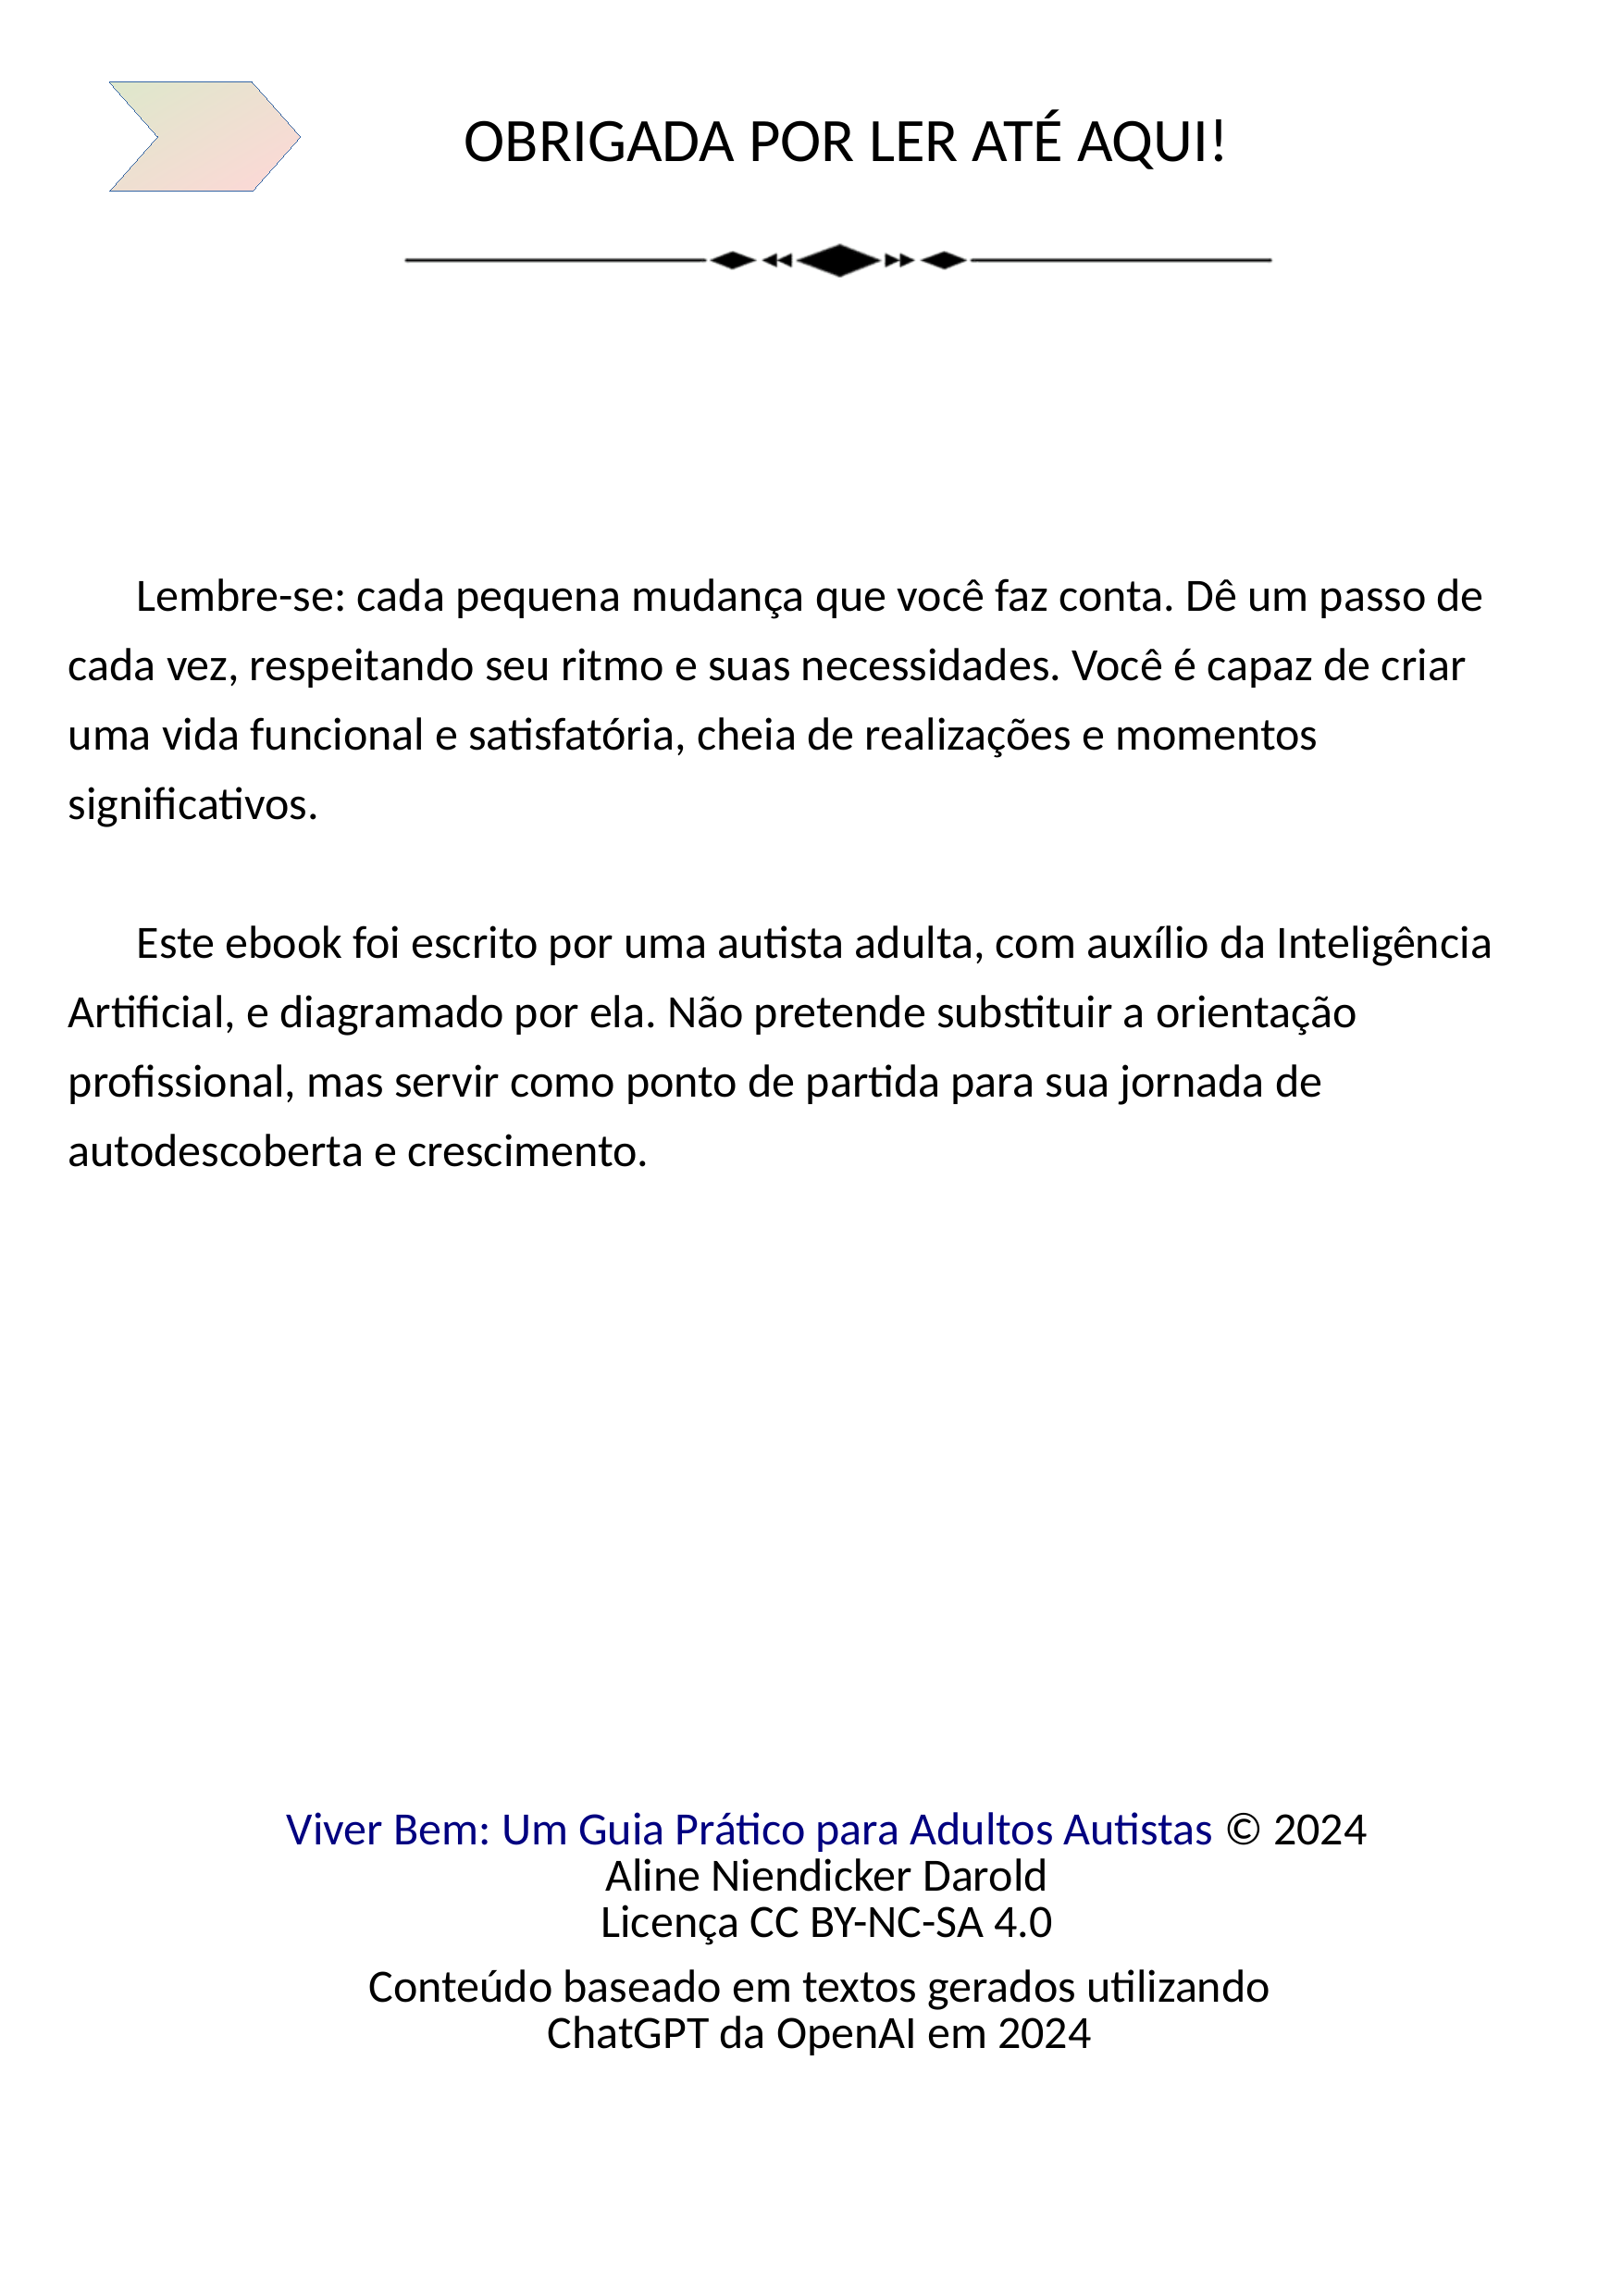

Obrigada por ler até aqui!
	Lembre-se: cada pequena mudança que você faz conta. Dê um passo de cada vez, respeitando seu ritmo e suas necessidades. Você é capaz de criar uma vida funcional e satisfatória, cheia de realizações e momentos significativos.
	Este ebook foi escrito por uma autista adulta, com auxílio da Inteligência Artificial, e diagramado por ela. Não pretende substituir a orientação profissional, mas servir como ponto de partida para sua jornada de autodescoberta e crescimento.
Viver Bem: Um Guia Prático para Adultos Autistas © 2024
Aline Niendicker Darold
Licença CC BY-NC-SA 4.0
Conteúdo baseado em textos gerados utilizando ChatGPT da OpenAI em 2024